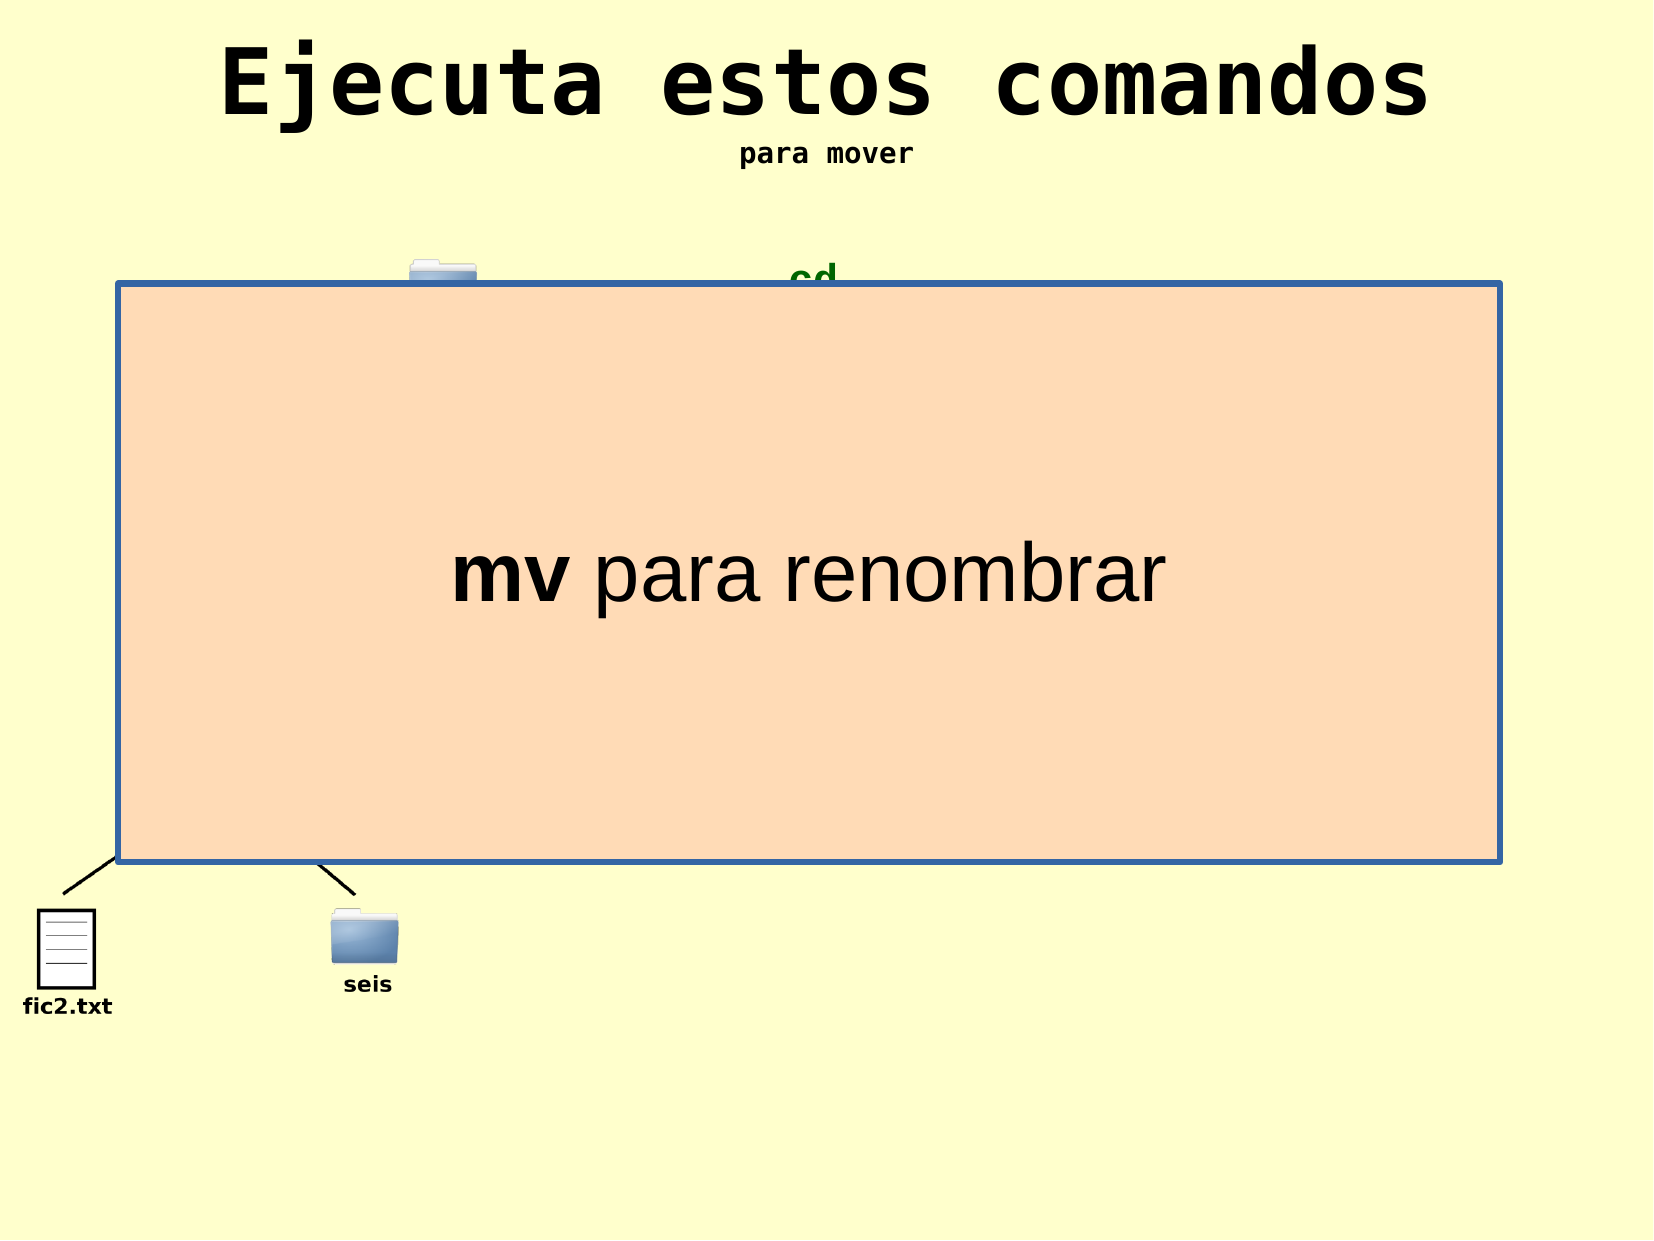

# Ejecuta estos comandos para mover
cd
mv para renombrar
cd Documentos/uno
mv dos/fic2.txt tres/.
mv tres dos/.